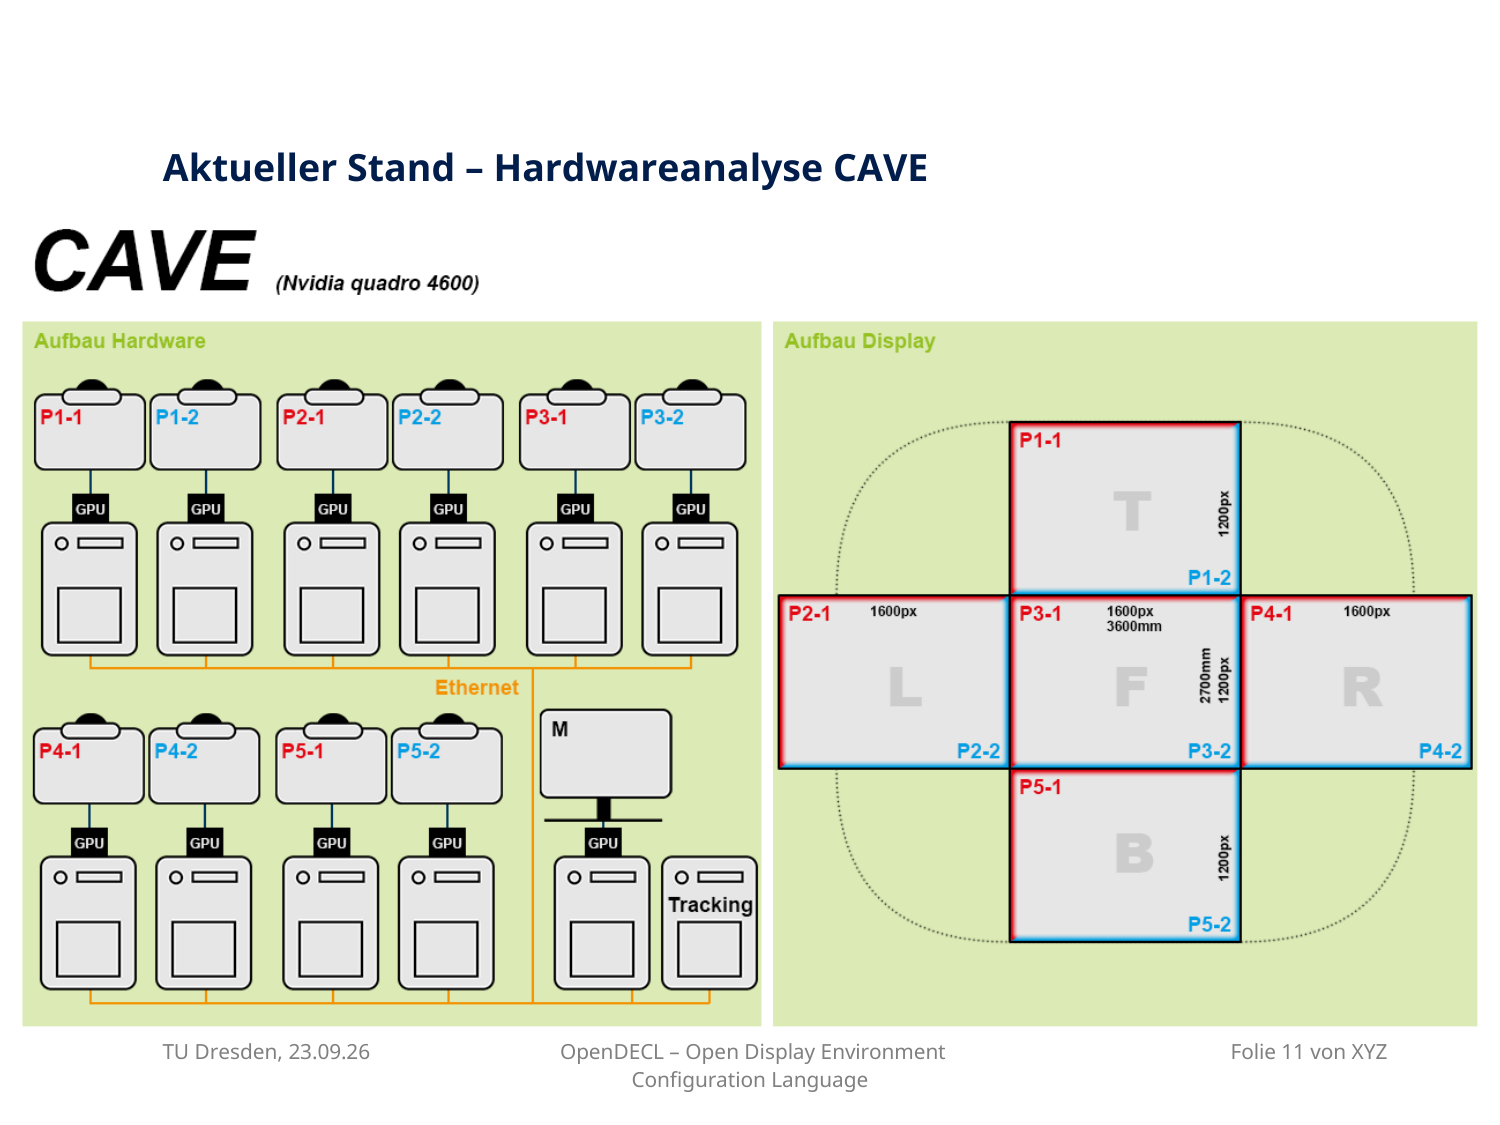

# Aktueller Stand – Hardwareanalyse CAVE
11